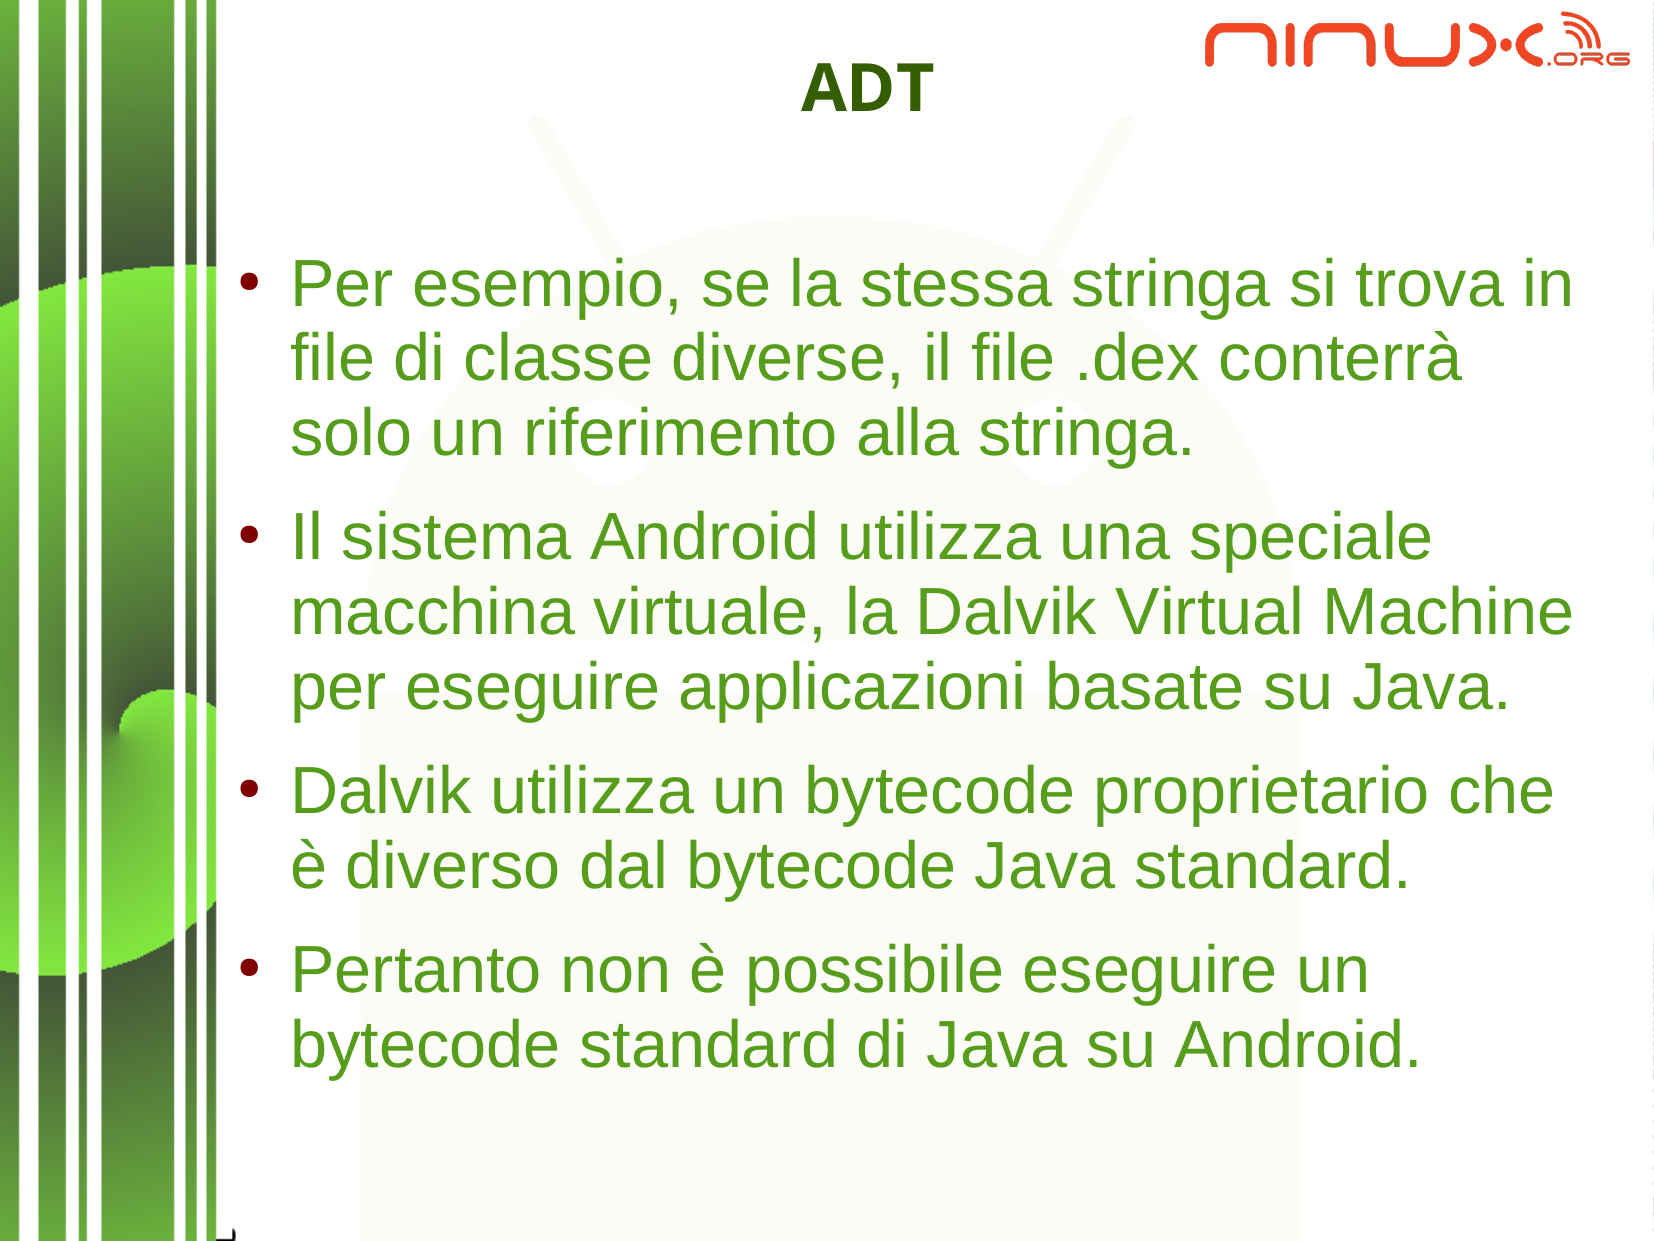

# ADT
Per esempio, se la stessa stringa si trova in file di classe diverse, il file .dex conterrà solo un riferimento alla stringa.
Il sistema Android utilizza una speciale macchina virtuale, la Dalvik Virtual Machine per eseguire applicazioni basate su Java.
Dalvik utilizza un bytecode proprietario che è diverso dal bytecode Java standard.
Pertanto non è possibile eseguire un bytecode standard di Java su Android.